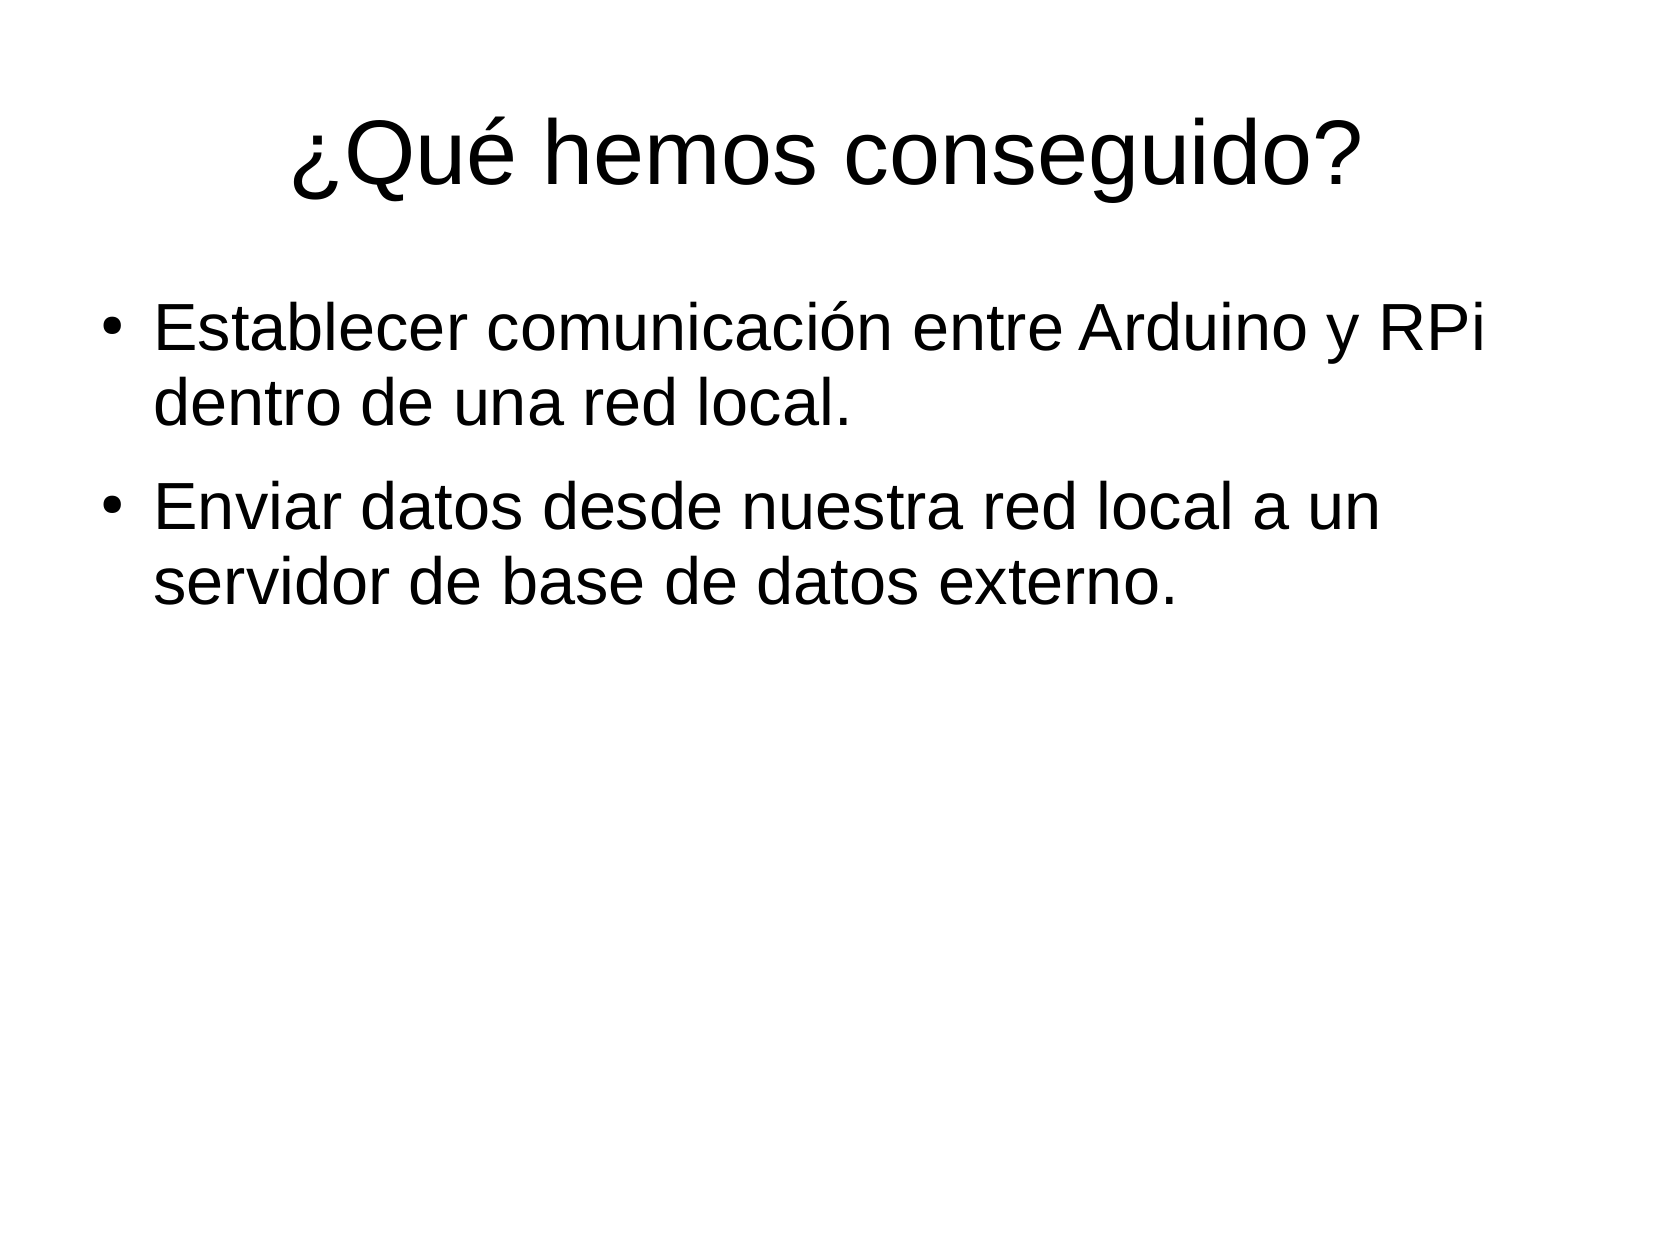

# ¿Qué hemos conseguido?
Establecer comunicación entre Arduino y RPi dentro de una red local.
Enviar datos desde nuestra red local a un servidor de base de datos externo.